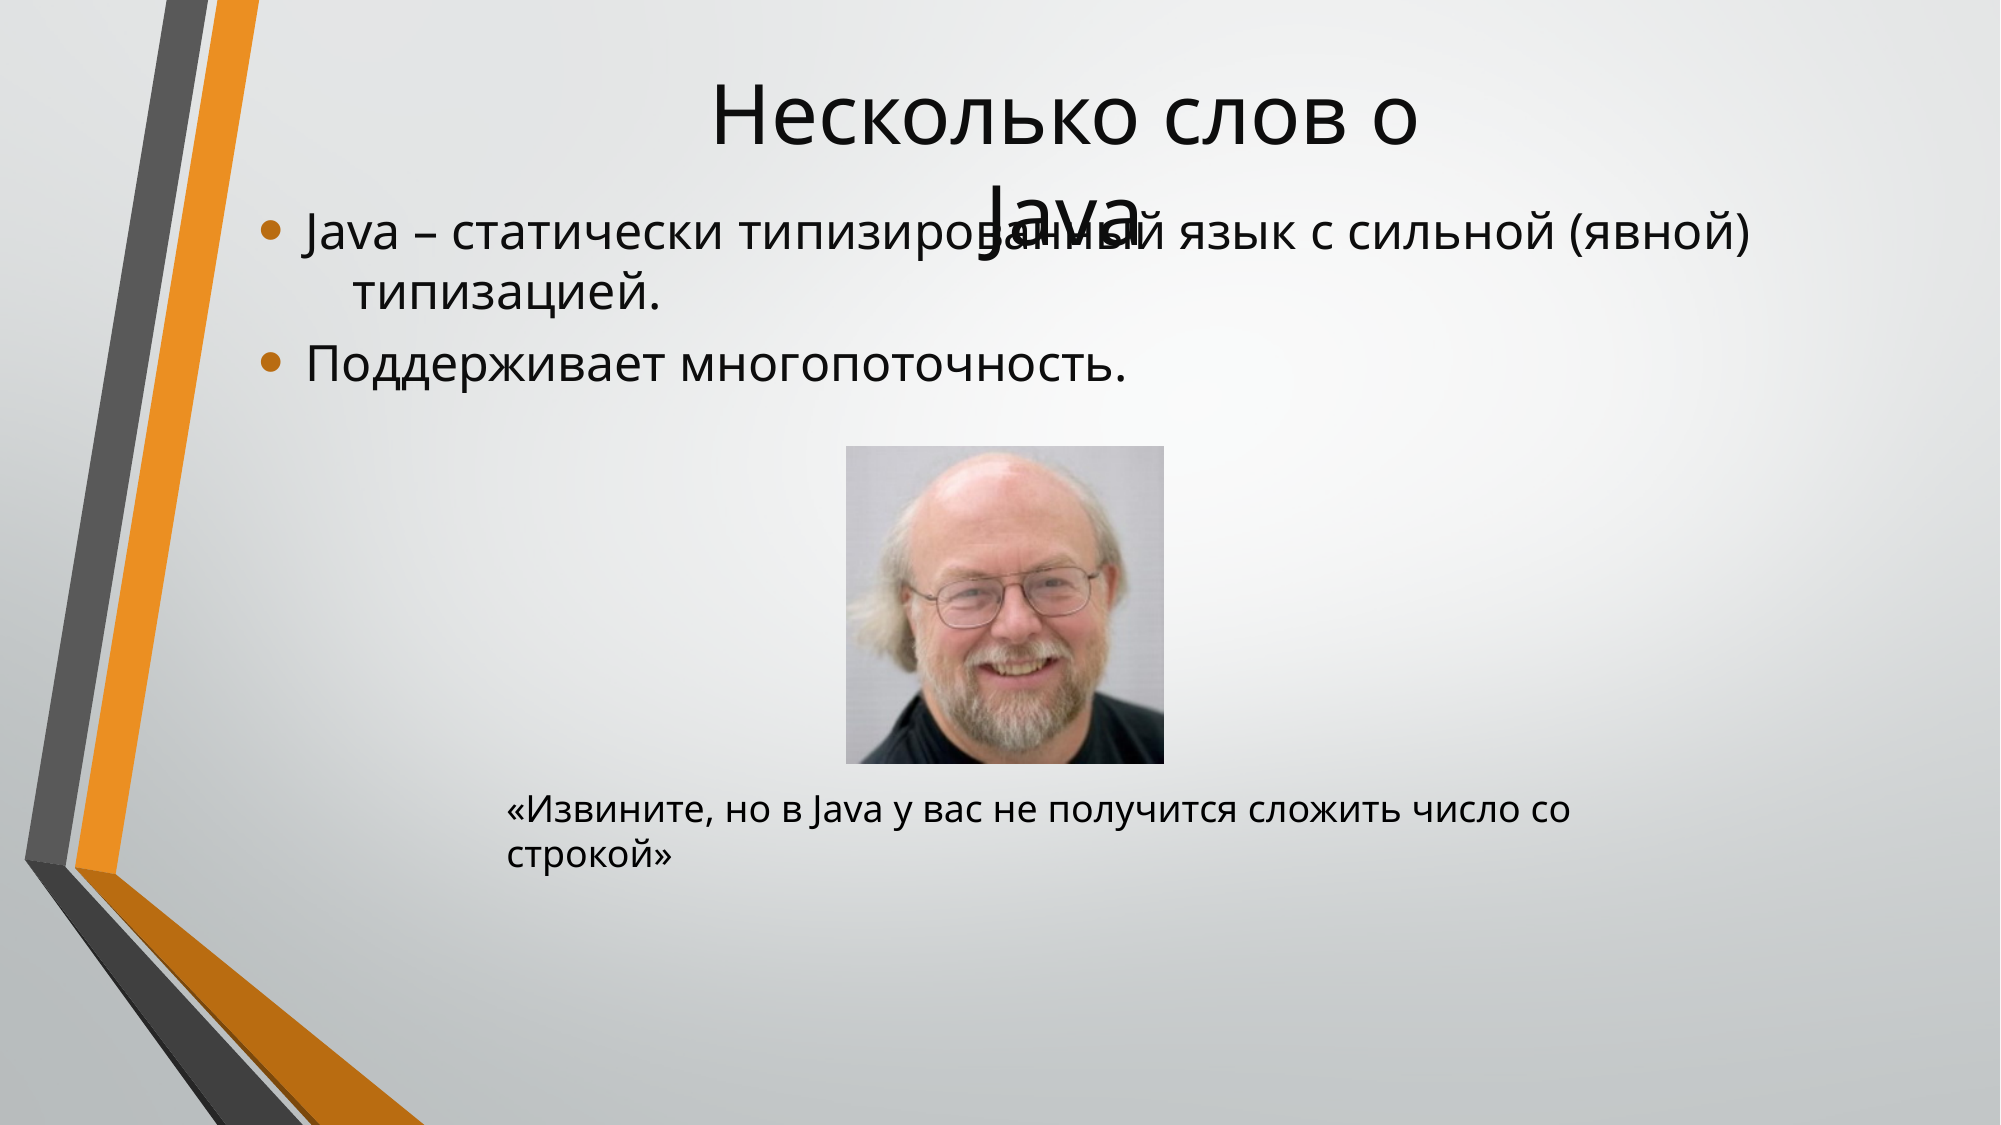

# Несколько слов о Java
Java – статически типизированный язык с сильной (явной) типизацией.
Поддерживает многопоточность.
«Извините, но в Java у вас не получится сложить число со строкой»